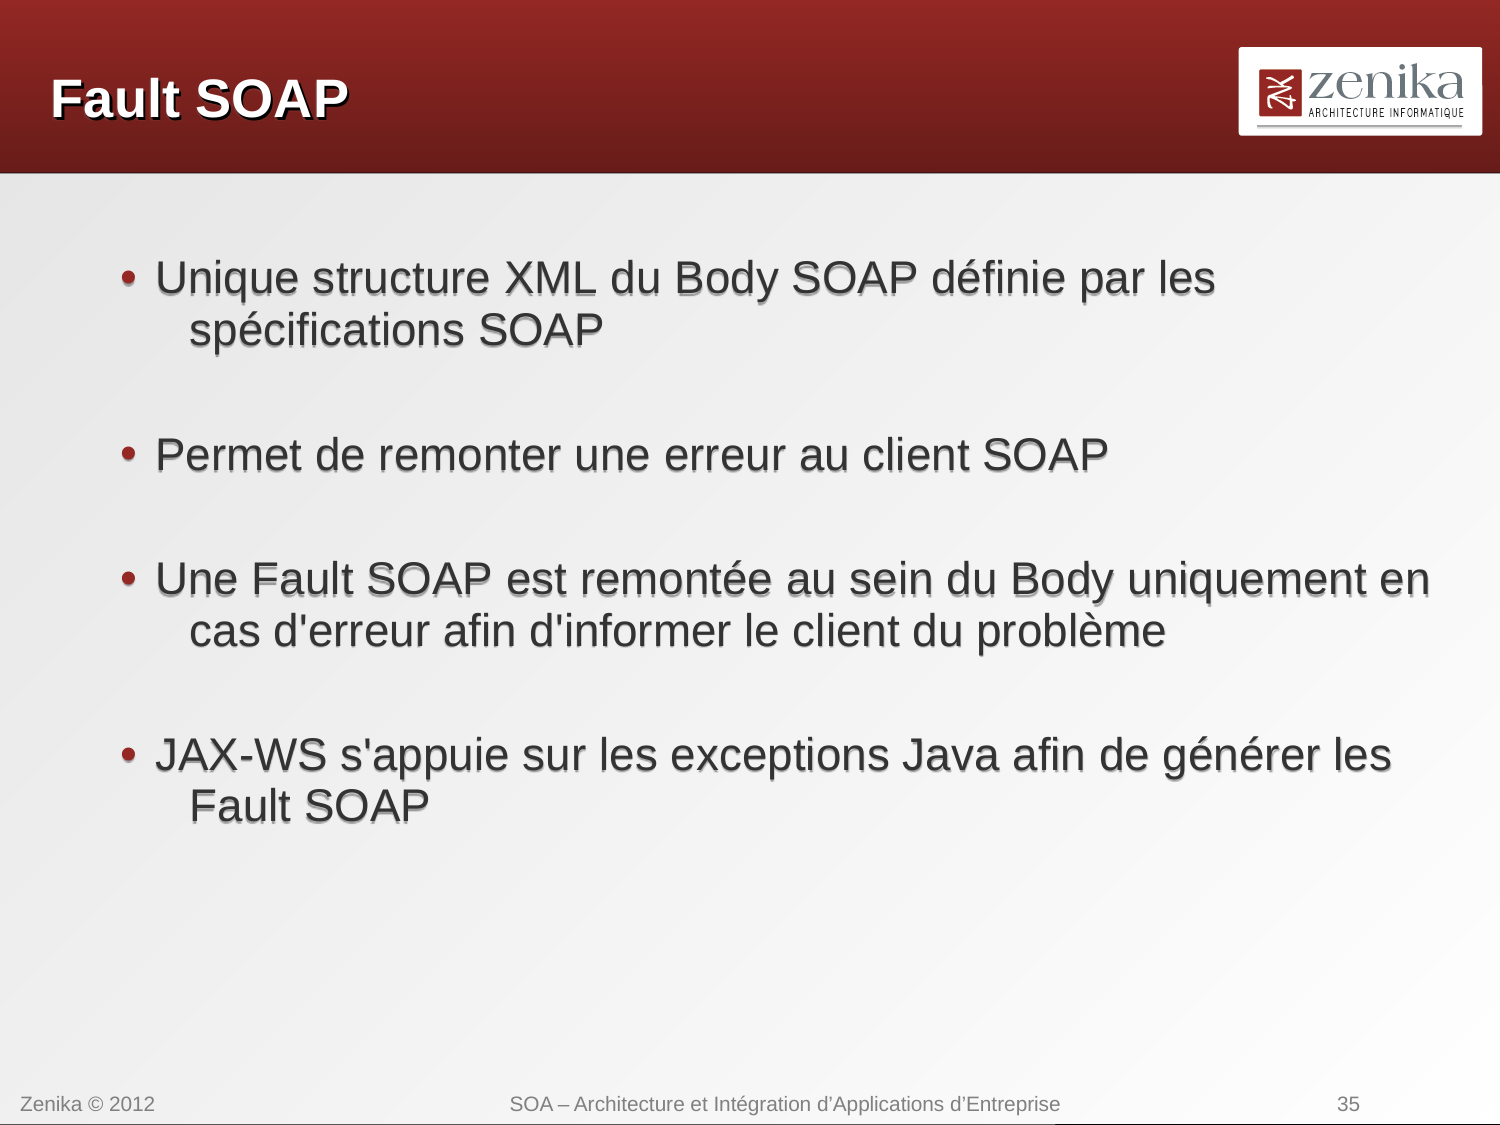

# Fault SOAP
Unique structure XML du Body SOAP définie par les spécifications SOAP
Permet de remonter une erreur au client SOAP
Une Fault SOAP est remontée au sein du Body uniquement en cas d'erreur afin d'informer le client du problème
JAX-WS s'appuie sur les exceptions Java afin de générer les Fault SOAP